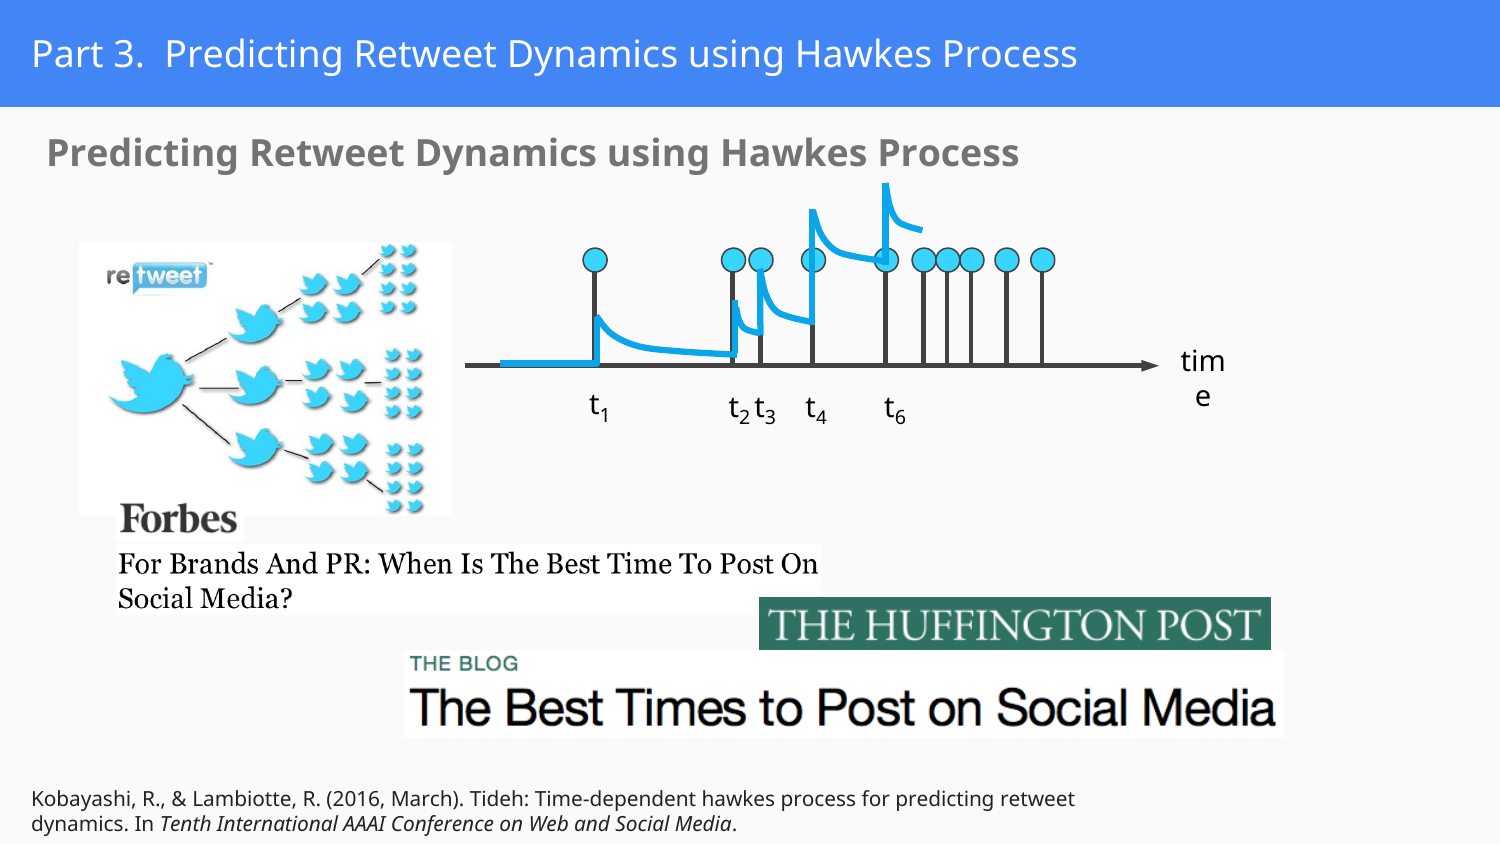

# Part 3. Predicting Retweet Dynamics using Hawkes Process
Predicting Retweet Dynamics using Hawkes Process
time
t1
t2
t3
t4
t6
Kobayashi, R., & Lambiotte, R. (2016, March). Tideh: Time-dependent hawkes process for predicting retweet dynamics. In Tenth International AAAI Conference on Web and Social Media.